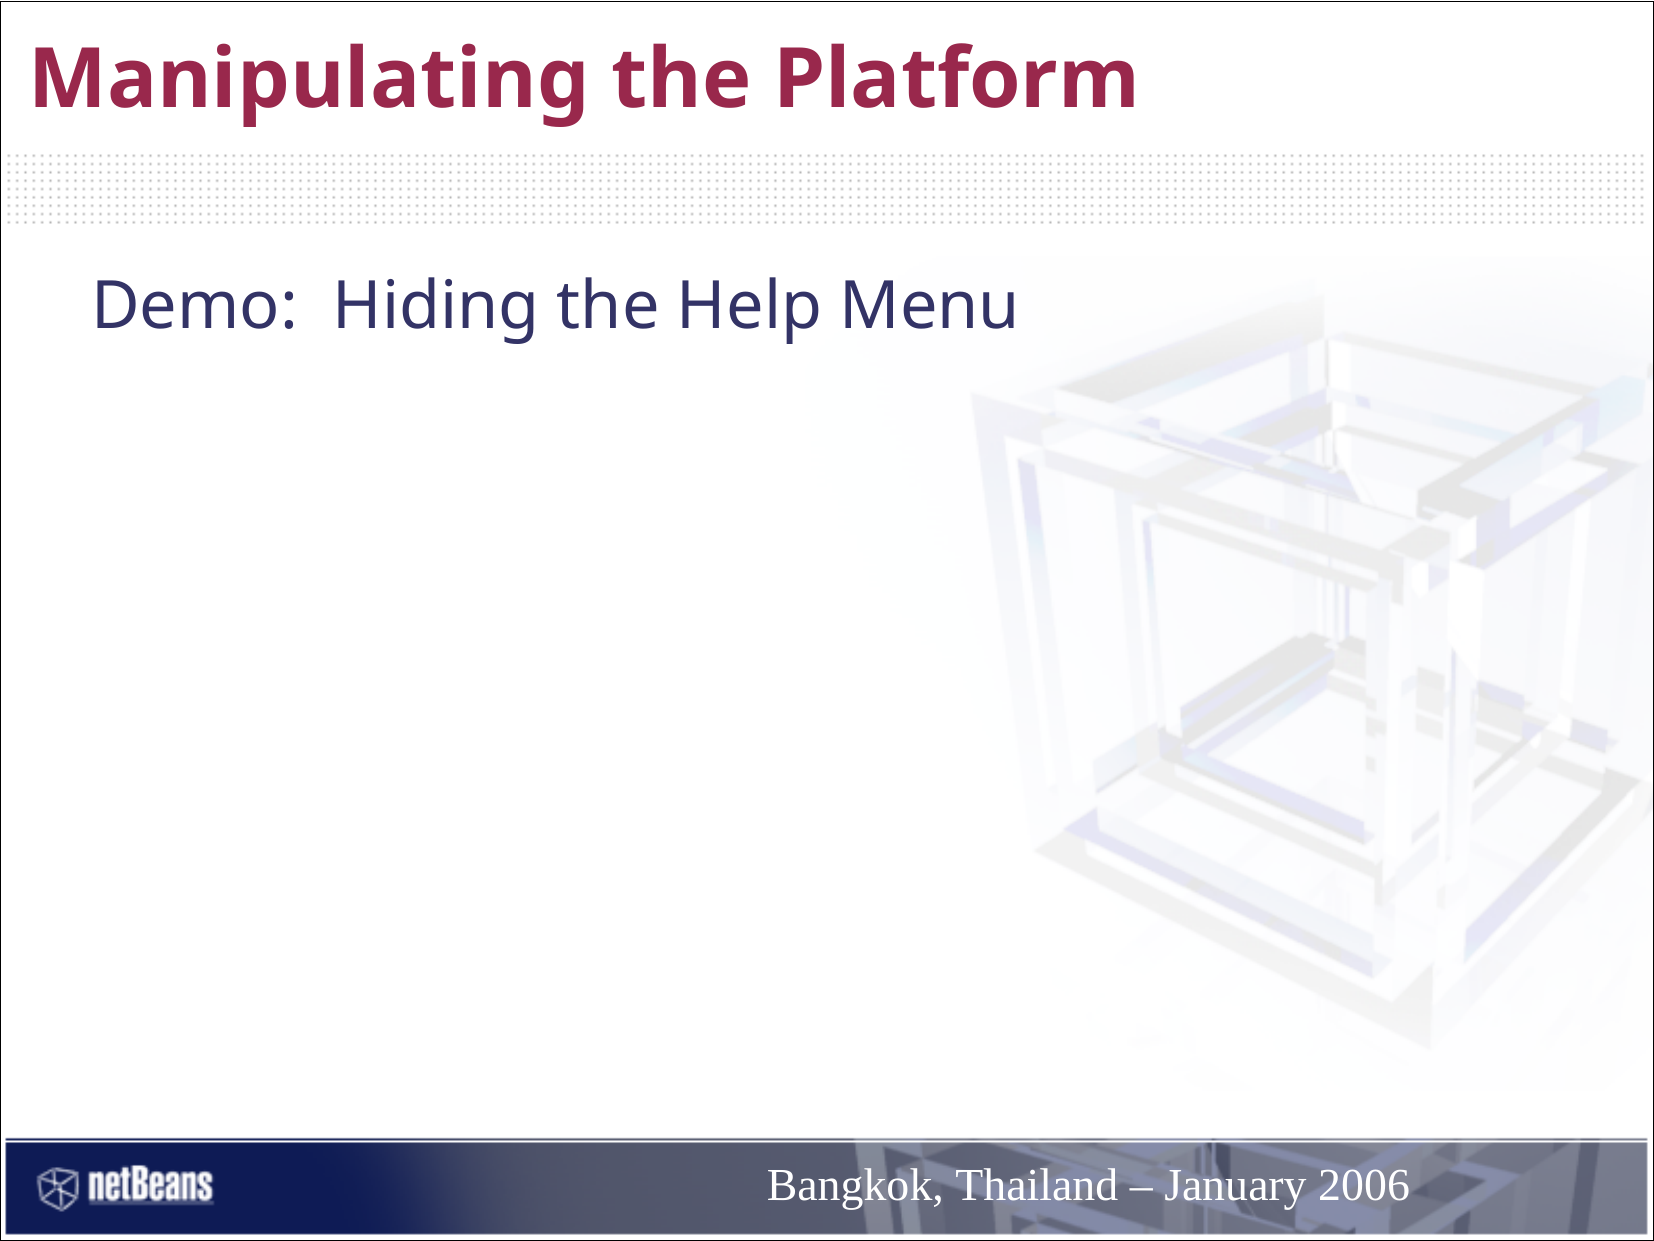

# Manipulating the Platform
Demo: Hiding the Help Menu